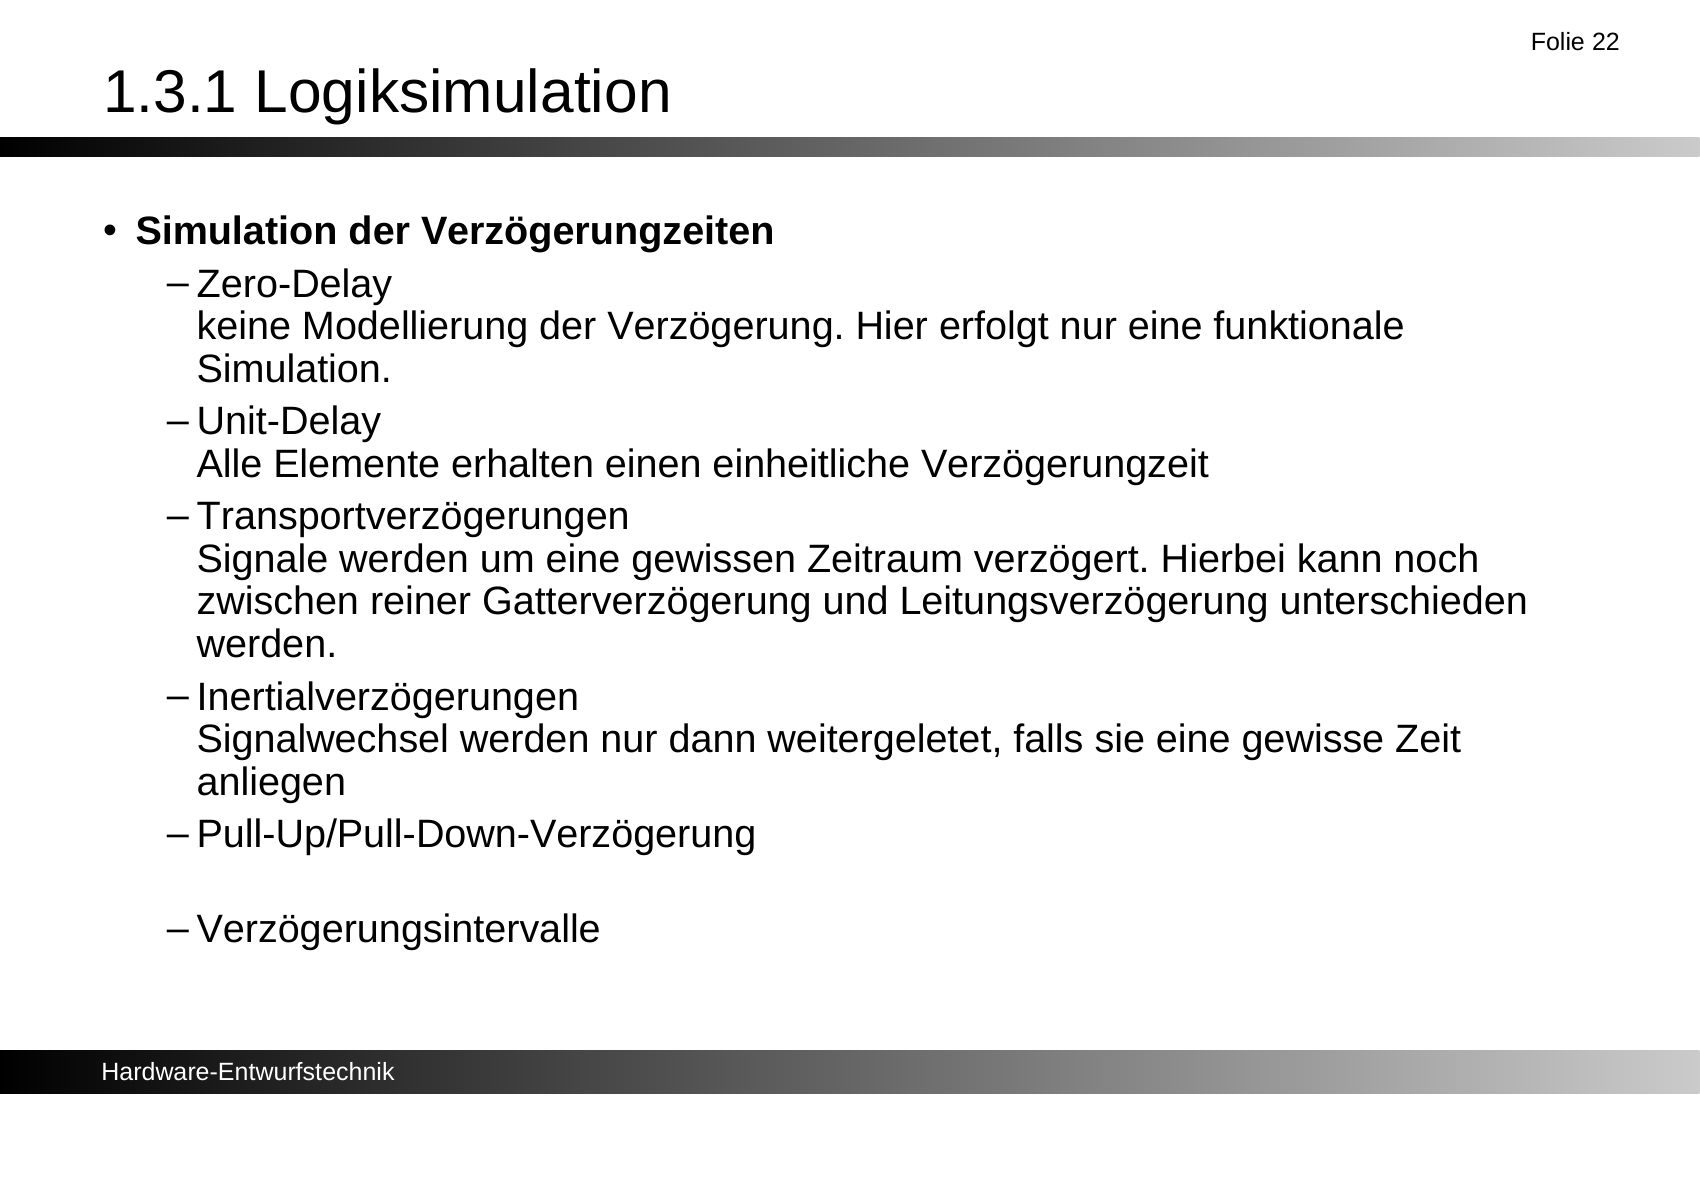

# 1.3.1 Logiksimulation
Simulation der Verzögerungzeiten
Zero-Delay
keine Modellierung der Verzögerung. Hier erfolgt nur eine funktionale Simulation.
Unit-Delay
Alle Elemente erhalten einen einheitliche Verzögerungzeit
Transportverzögerungen
Signale werden um eine gewissen Zeitraum verzögert. Hierbei kann noch zwischen reiner Gatterverzögerung und Leitungsverzögerung unterschieden werden.
Inertialverzögerungen
Signalwechsel werden nur dann weitergeletet, falls sie eine gewisse Zeit anliegen
Pull-Up/Pull-Down-Verzögerung
Verzögerungsintervalle